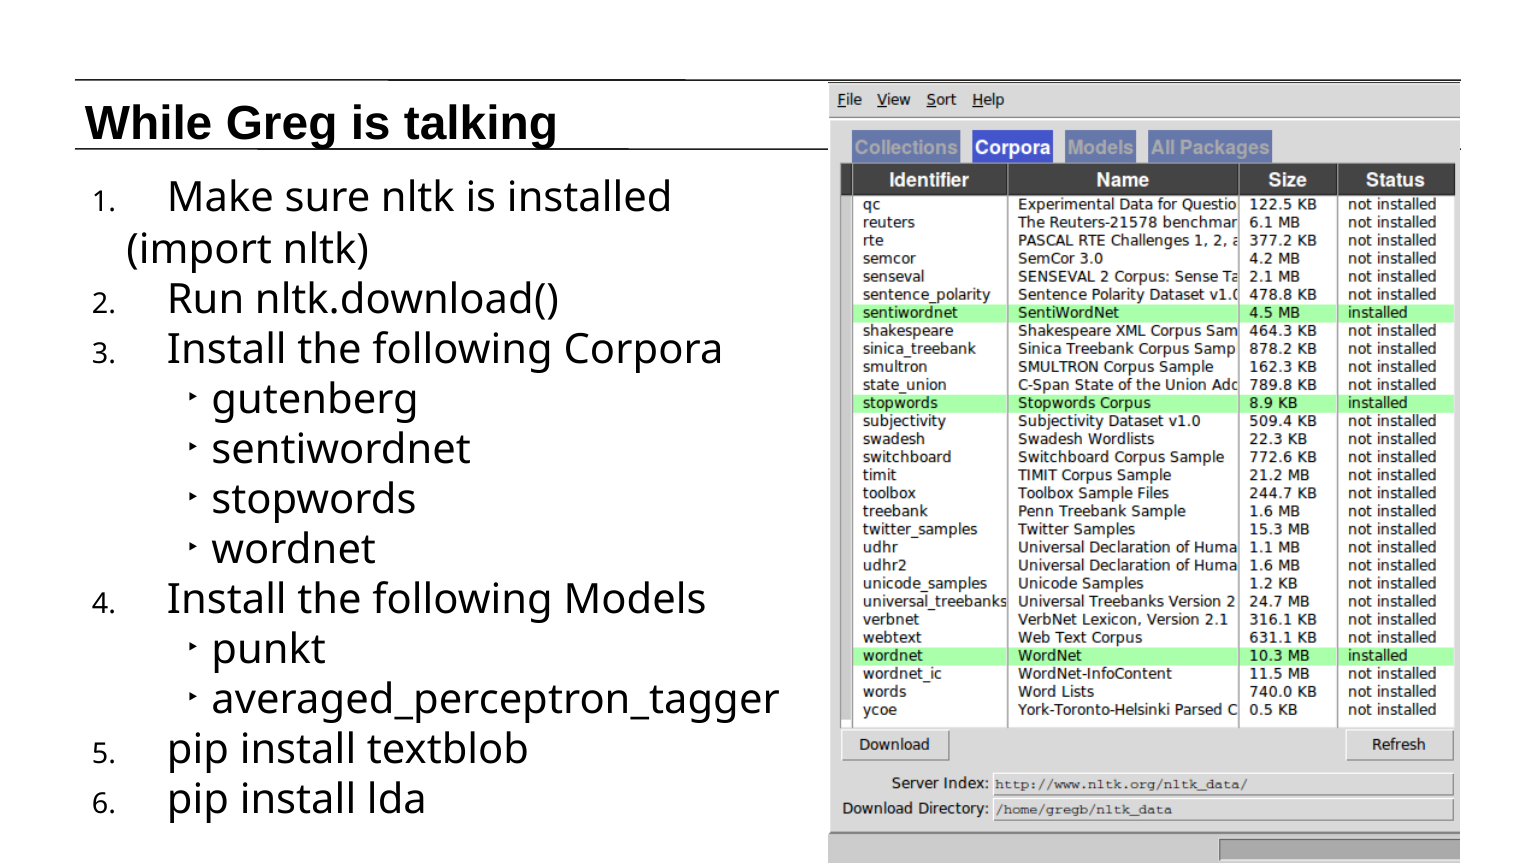

# While Greg is talking
Make sure nltk is installed
 (import nltk)
Run nltk.download()
Install the following Corpora
gutenberg
sentiwordnet
stopwords
wordnet
Install the following Models
punkt
averaged_perceptron_tagger
pip install textblob
pip install lda